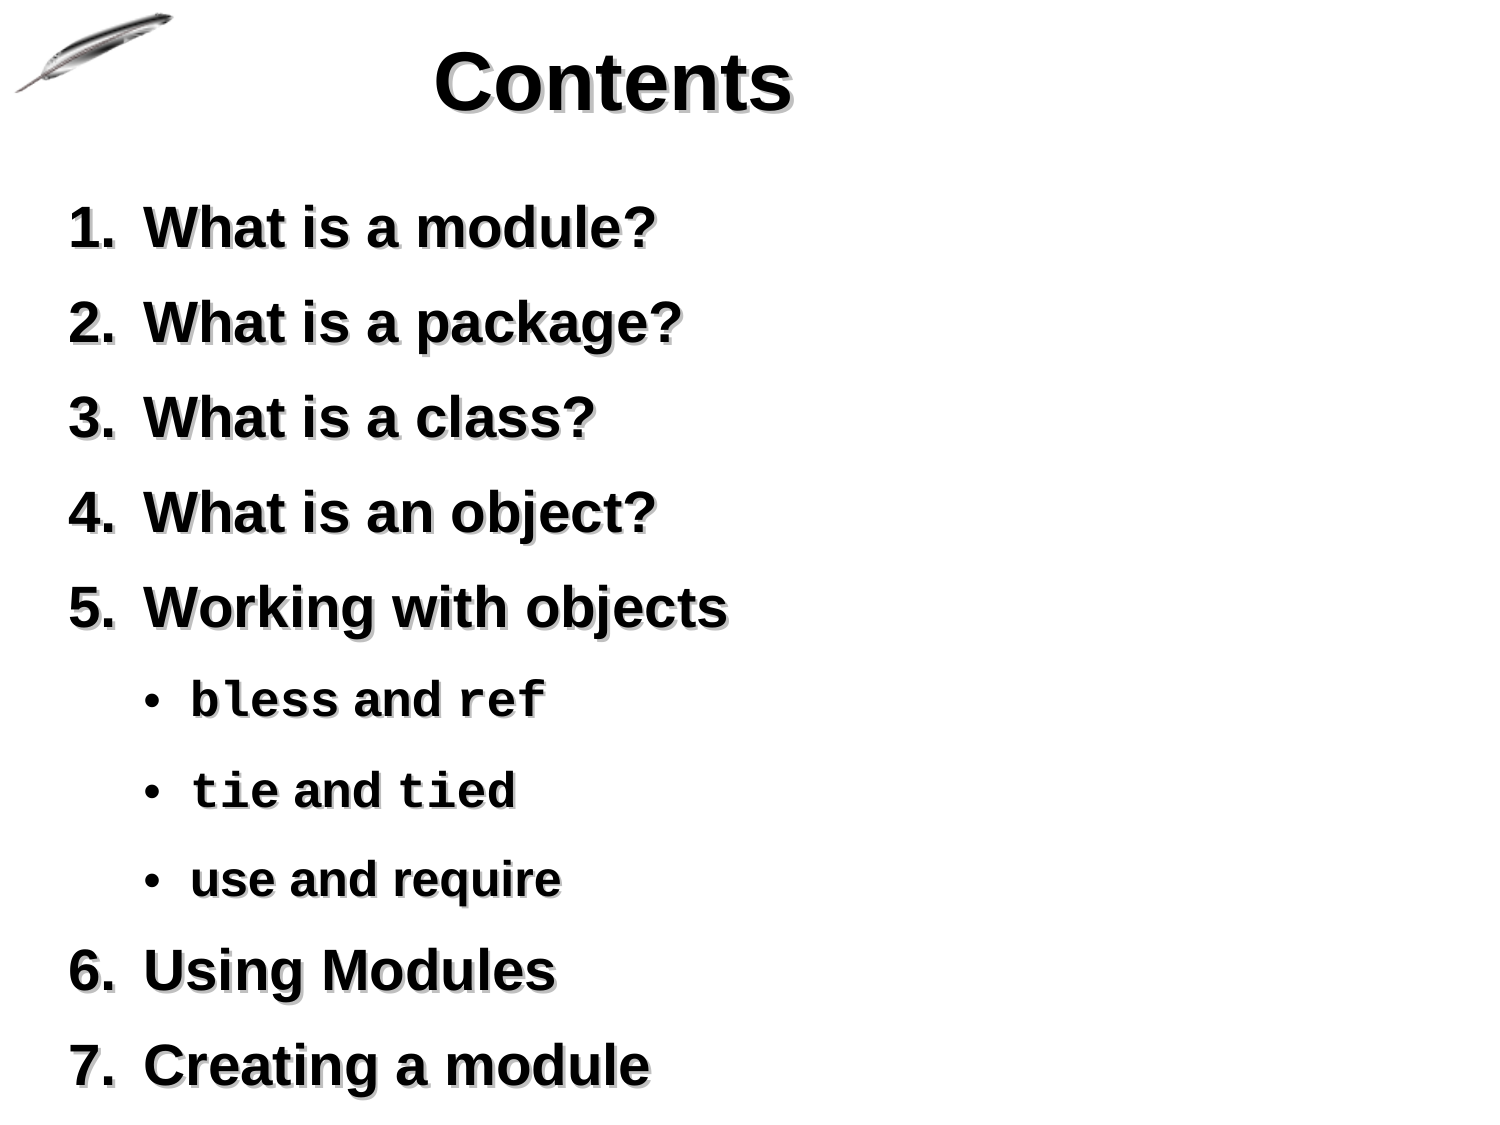

# Contents
What is a module?
What is a package?
What is a class?
What is an object?
Working with objects
bless and ref
tie and tied
use and require
Using Modules
Creating a module